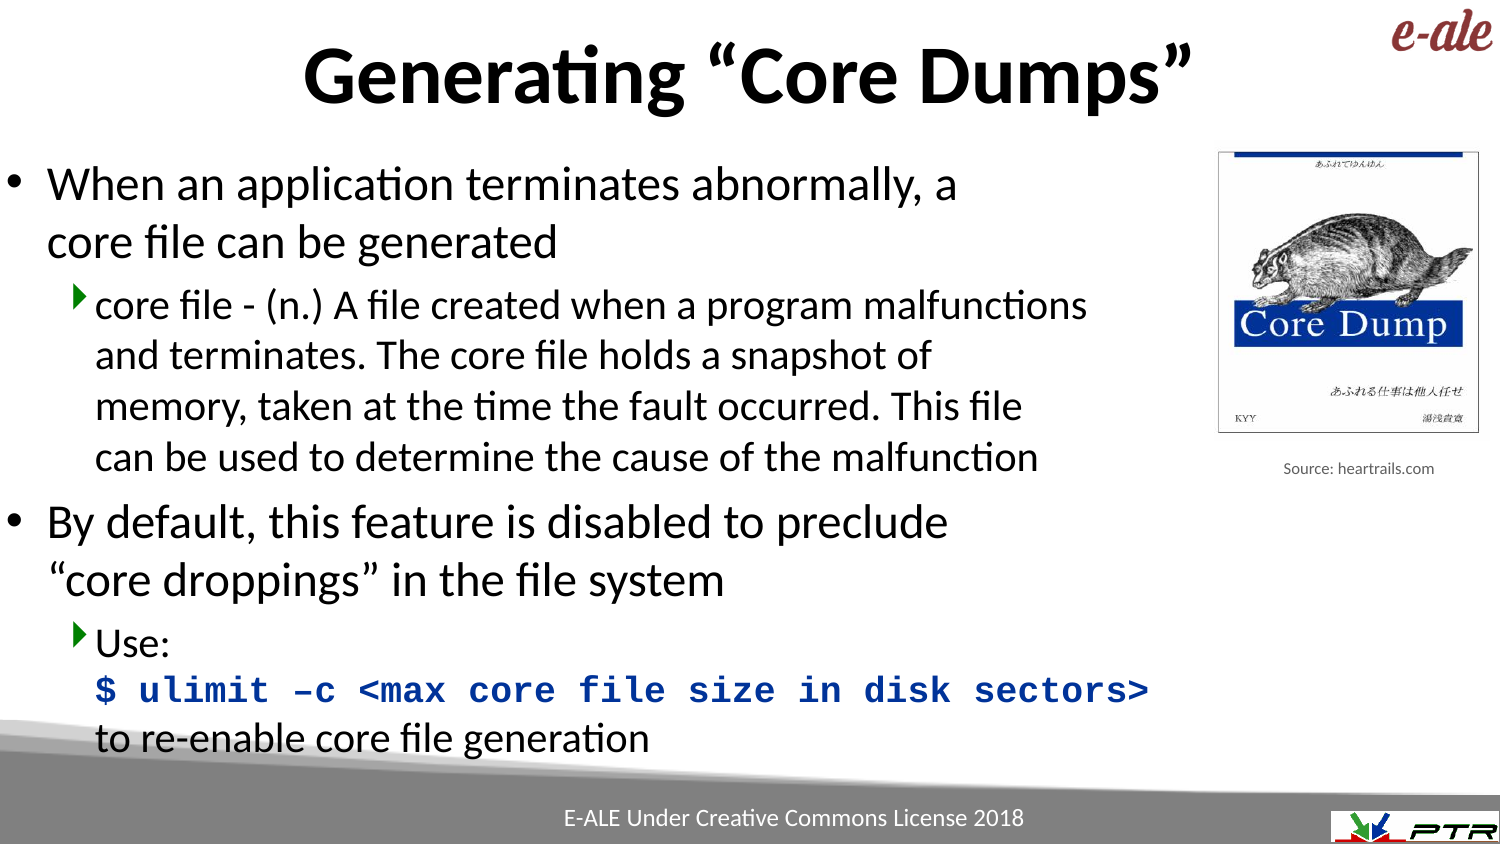

# Generating “Core Dumps”
When an application terminates abnormally, a
core file can be generated
core file - (n.) A file created when a program malfunctions
and terminates. The core file holds a snapshot of
memory, taken at the time the fault occurred. This file
can be used to determine the cause of the malfunction
By default, this feature is disabled to preclude
“core droppings” in the file system
Use:
$ ulimit –c <max core file size in disk sectors>
to re-enable core file generation
Source: heartrails.com